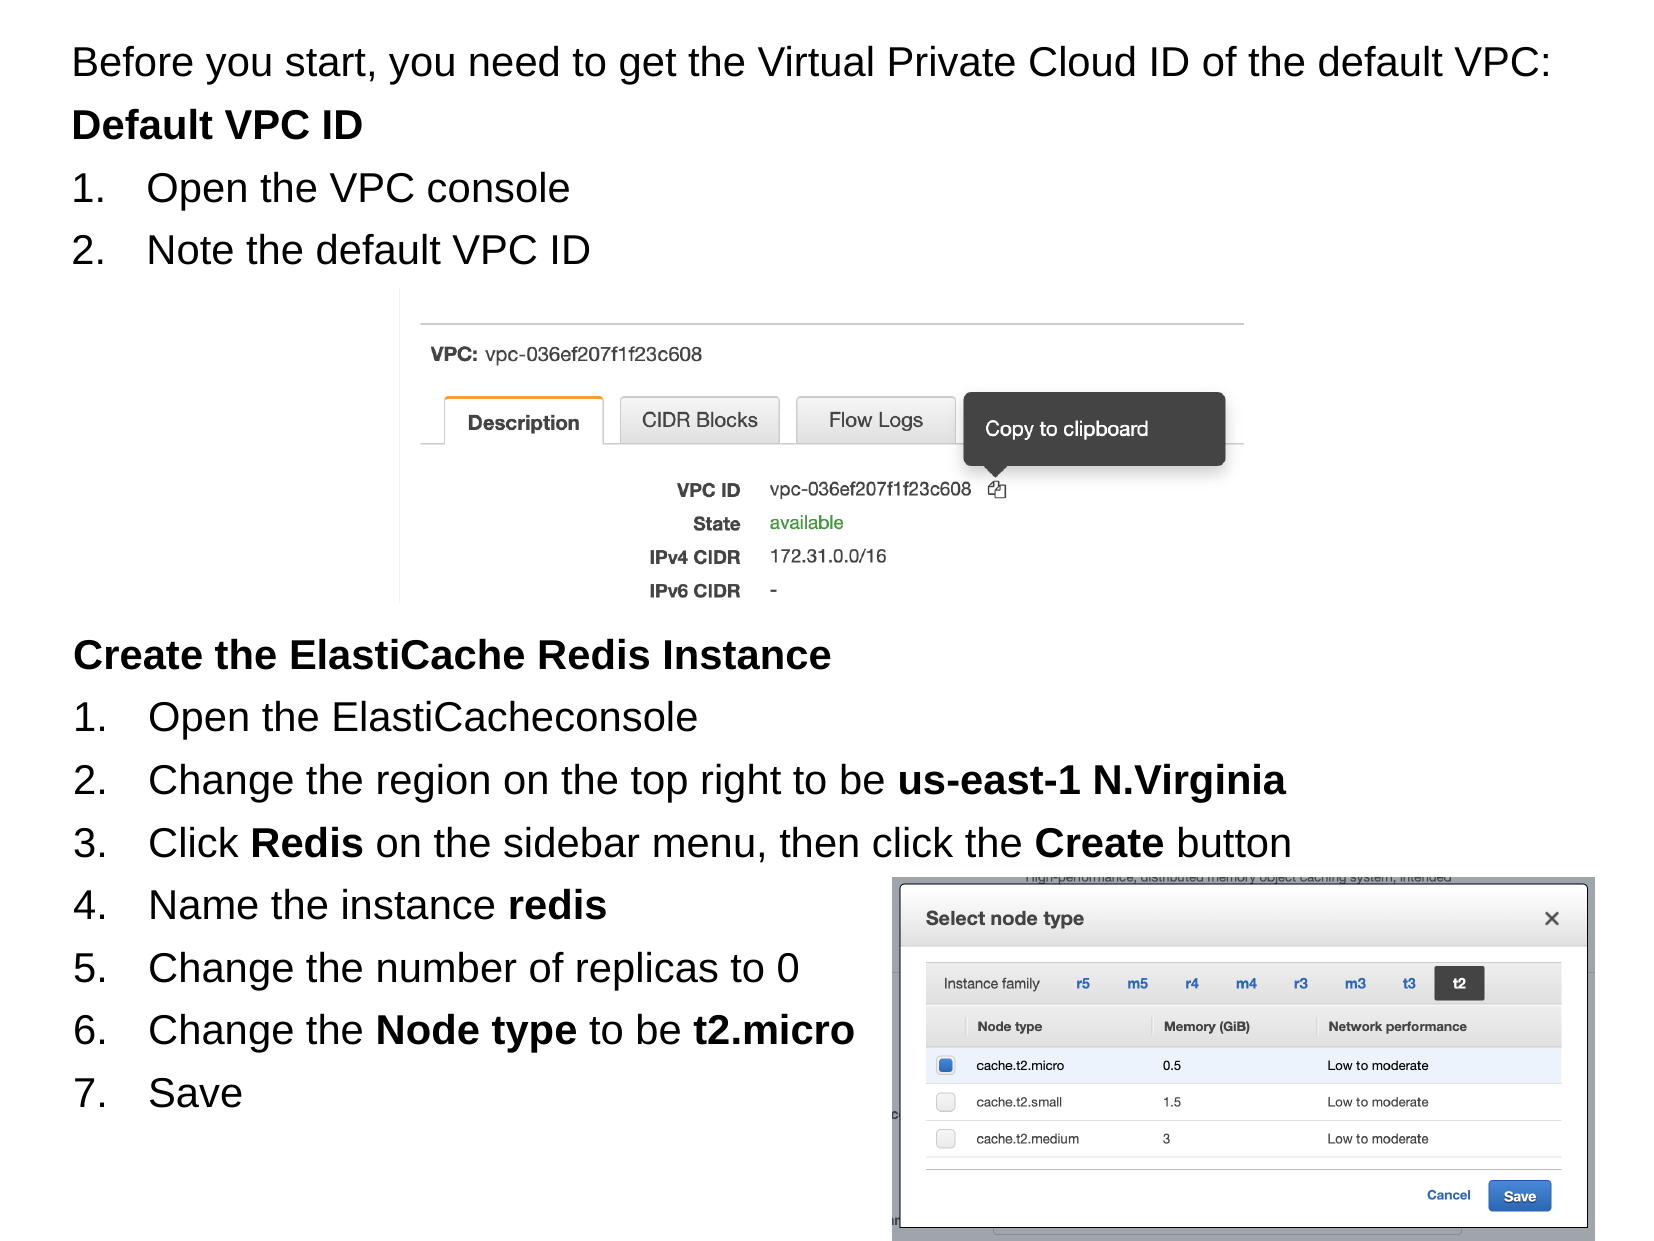

# Before you start, you need to get the Virtual Private Cloud ID of the default VPC:
Default VPC ID
Open the VPC console
Note the default VPC ID
Create the ElastiCache Redis Instance
Open the ElastiCacheconsole
Change the region on the top right to be us-east-1 N.Virginia
Click Redis on the sidebar menu, then click the Create button
Name the instance redis
Change the number of replicas to 0
Change the Node type to be t2.micro
Save